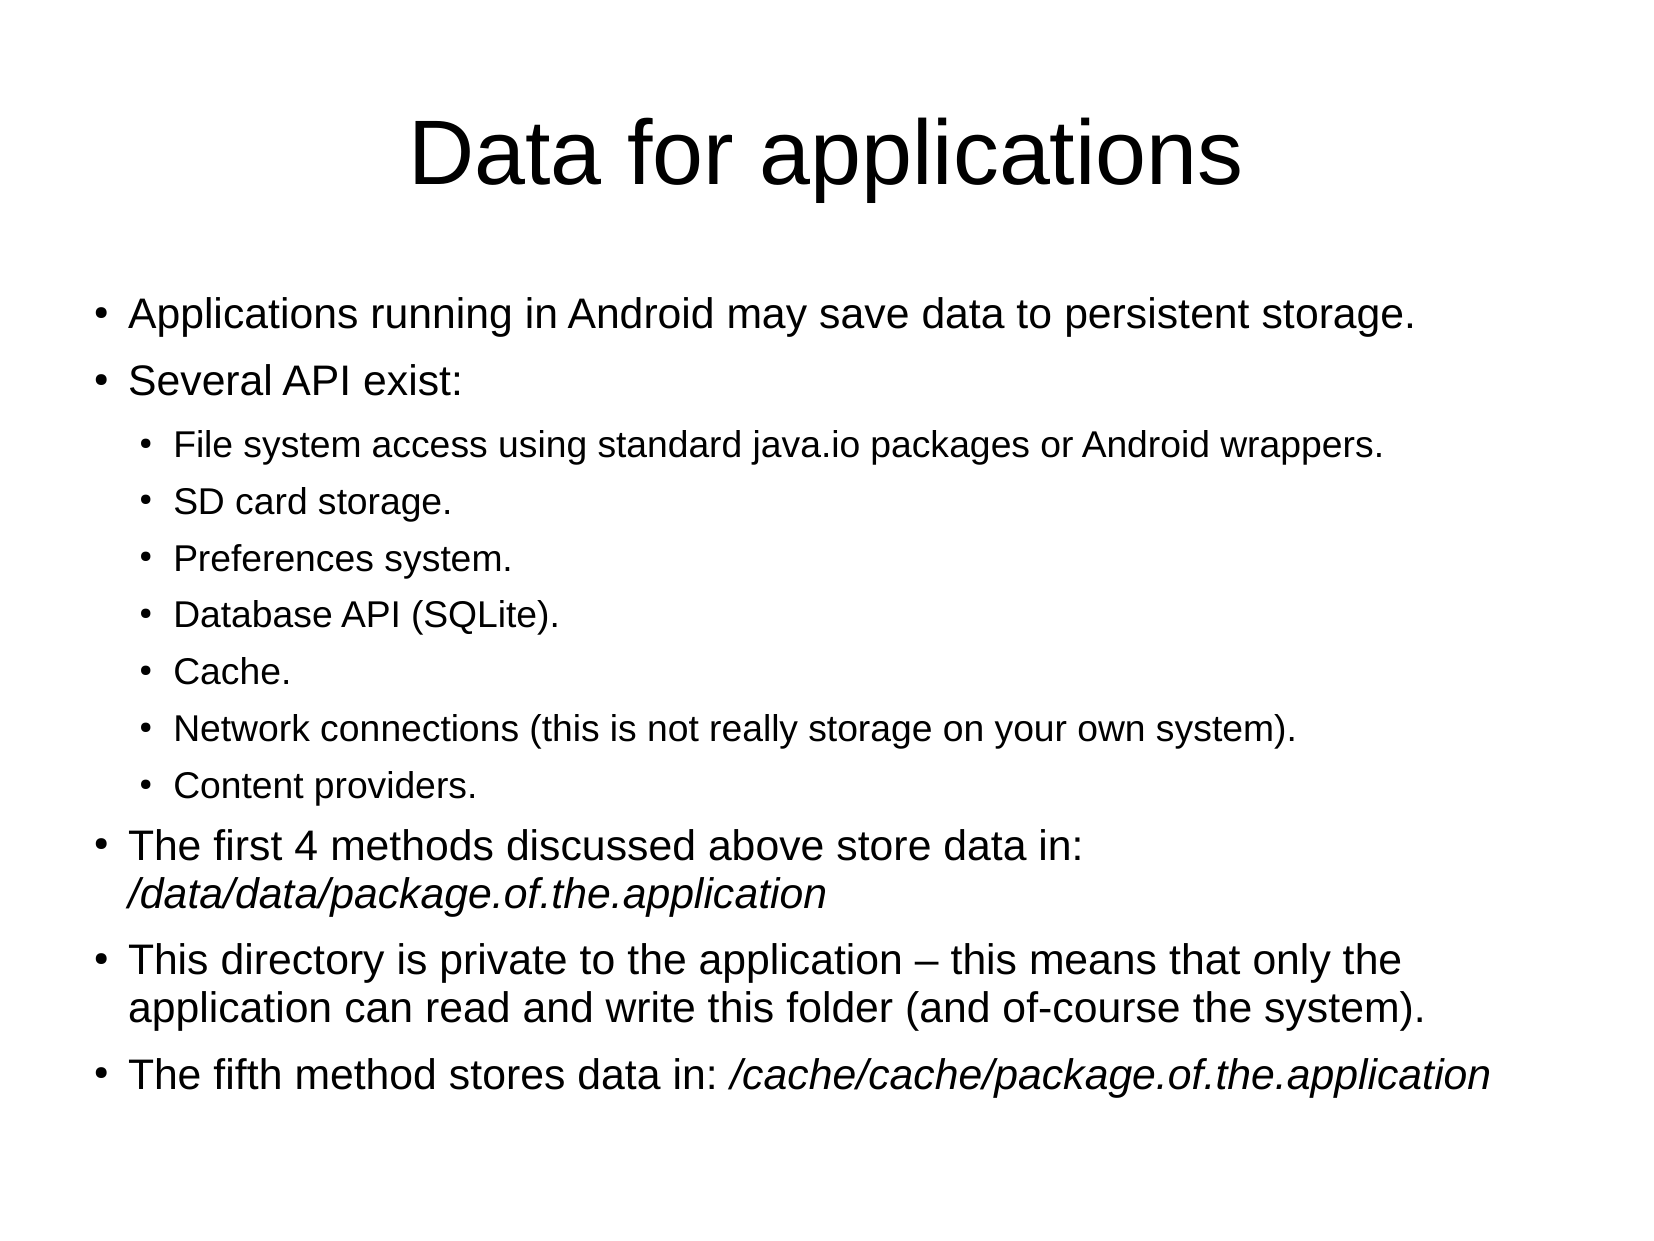

# Data for applications
Applications running in Android may save data to persistent storage.
Several API exist:
File system access using standard java.io packages or Android wrappers.
SD card storage.
Preferences system.
Database API (SQLite).
Cache.
Network connections (this is not really storage on your own system).
Content providers.
The first 4 methods discussed above store data in: /data/data/package.of.the.application
This directory is private to the application – this means that only the application can read and write this folder (and of-course the system).
The fifth method stores data in: /cache/cache/package.of.the.application